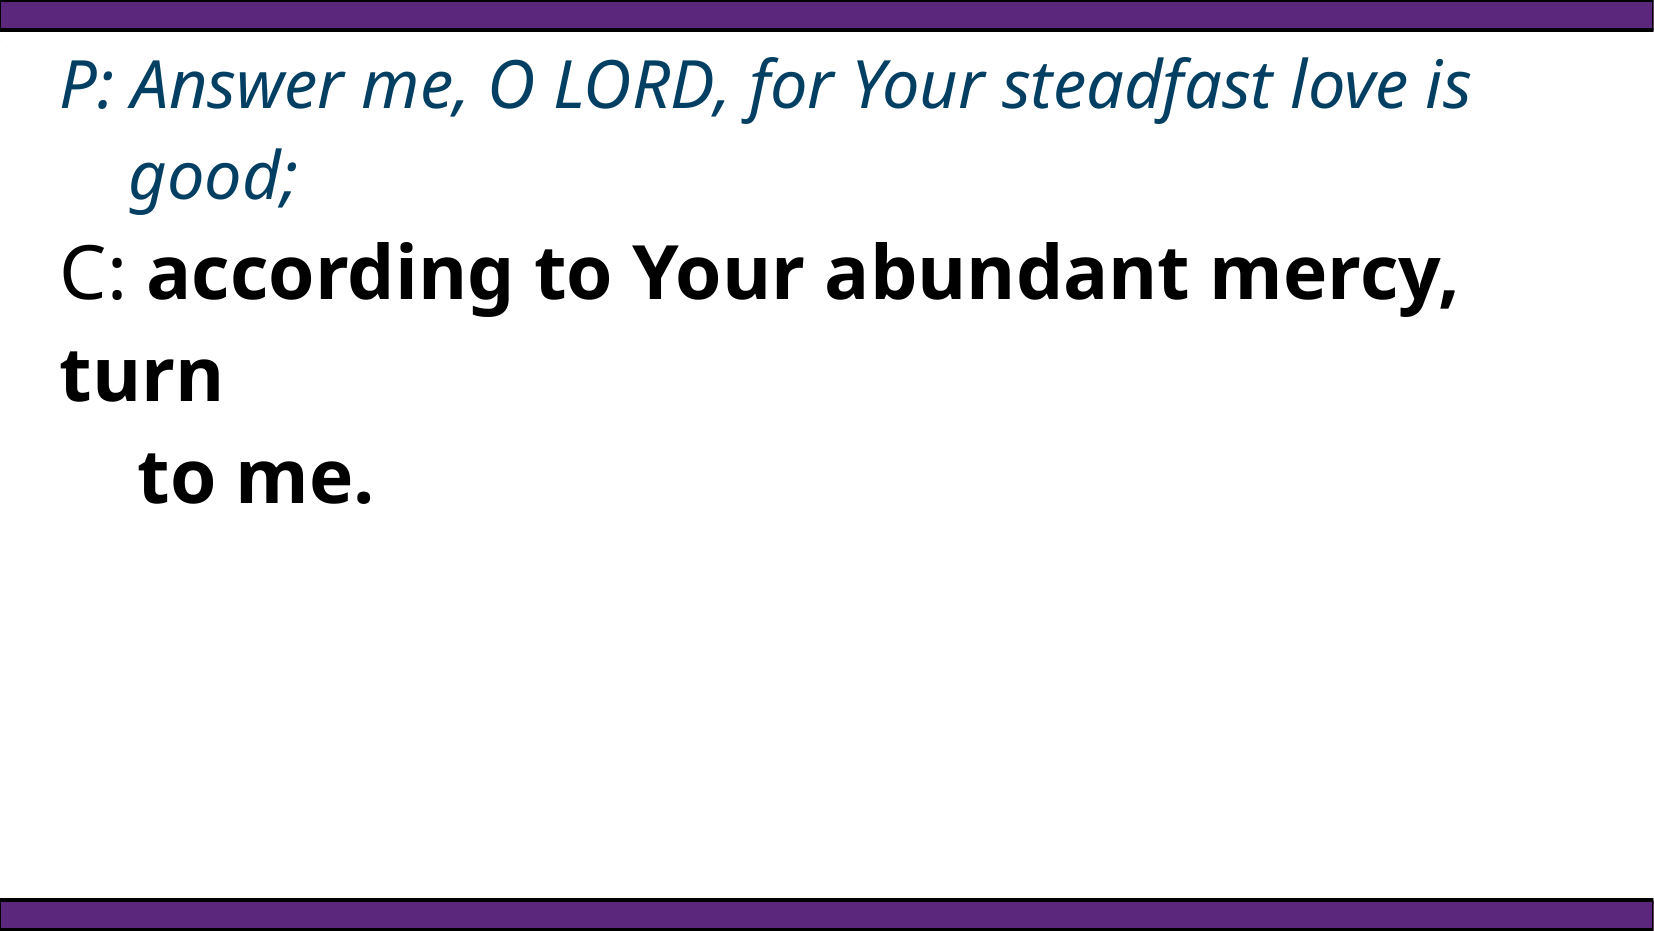

P: Answer me, O Lord, for Your steadfast love is
 good;
C: according to Your abundant mercy, turn
 to me.